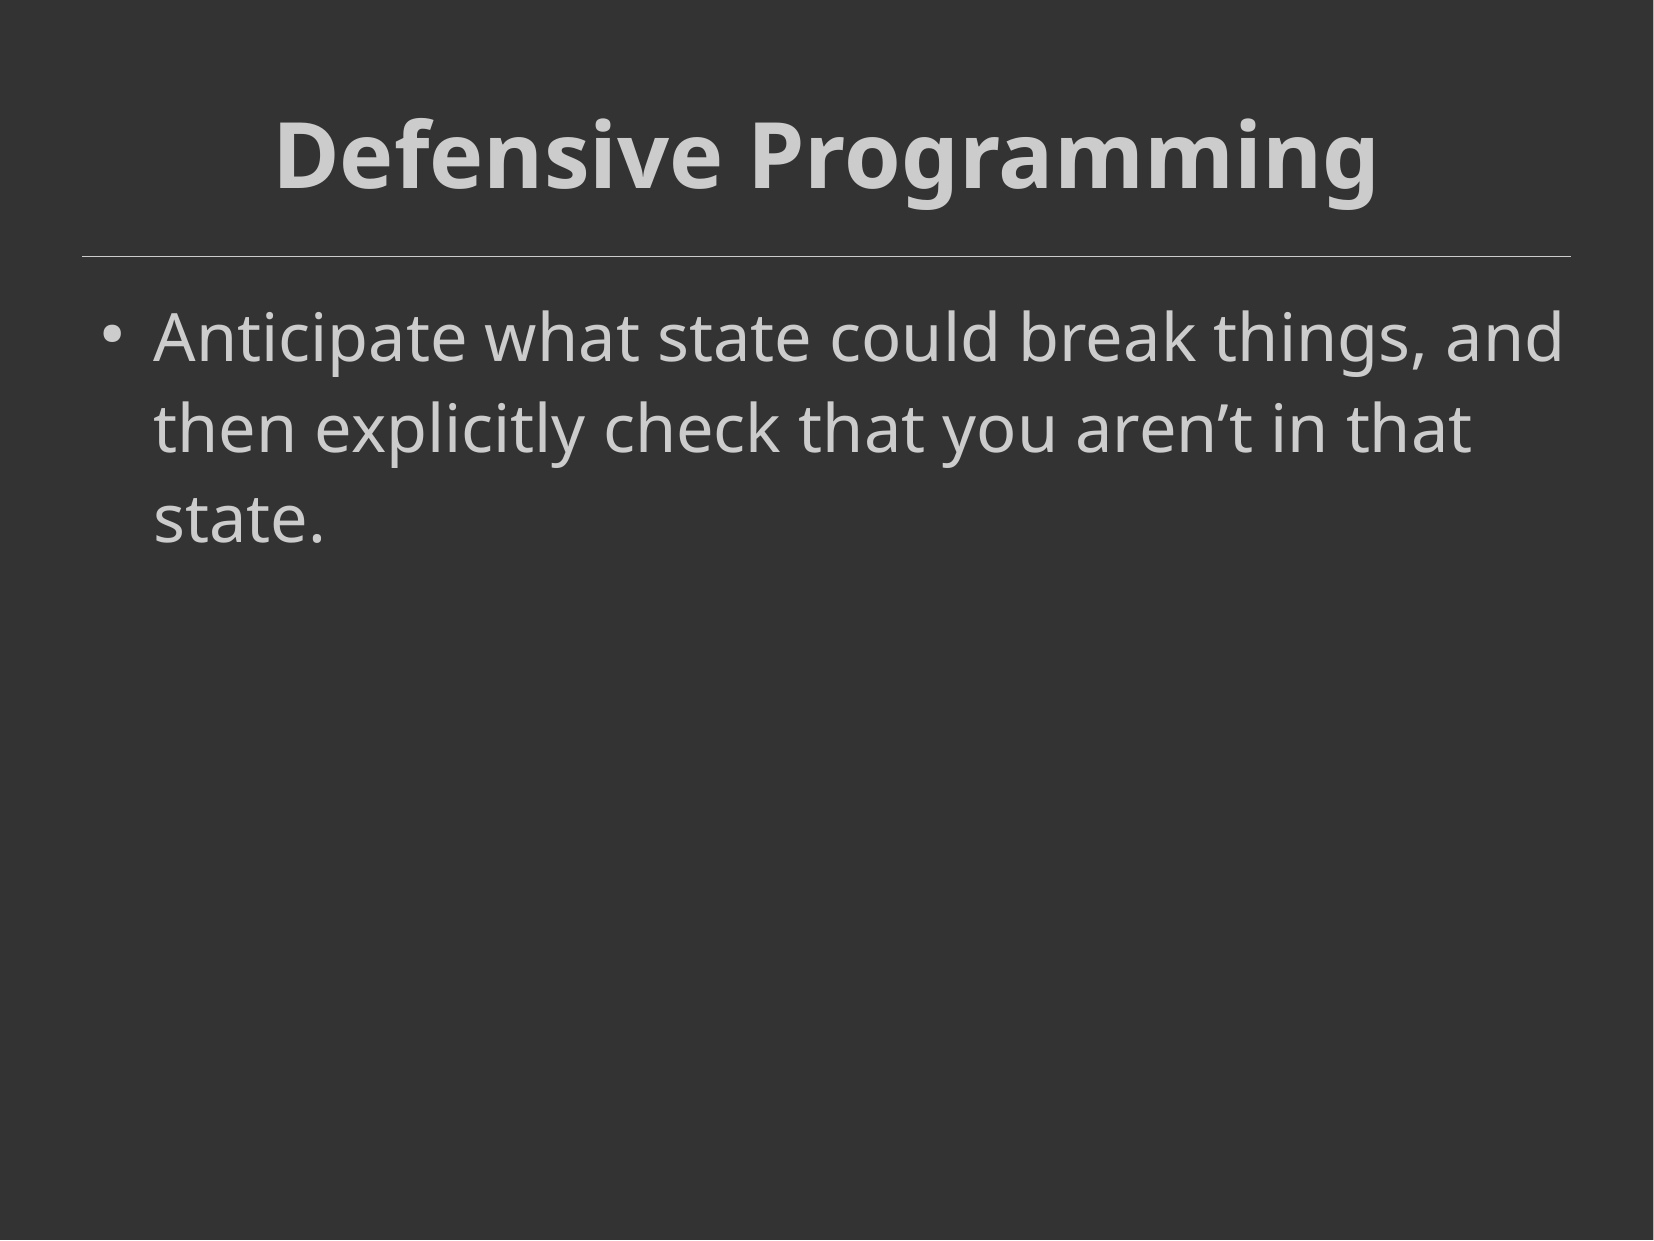

# Defensive Programming
Anticipate what state could break things, and then explicitly check that you aren’t in that state.